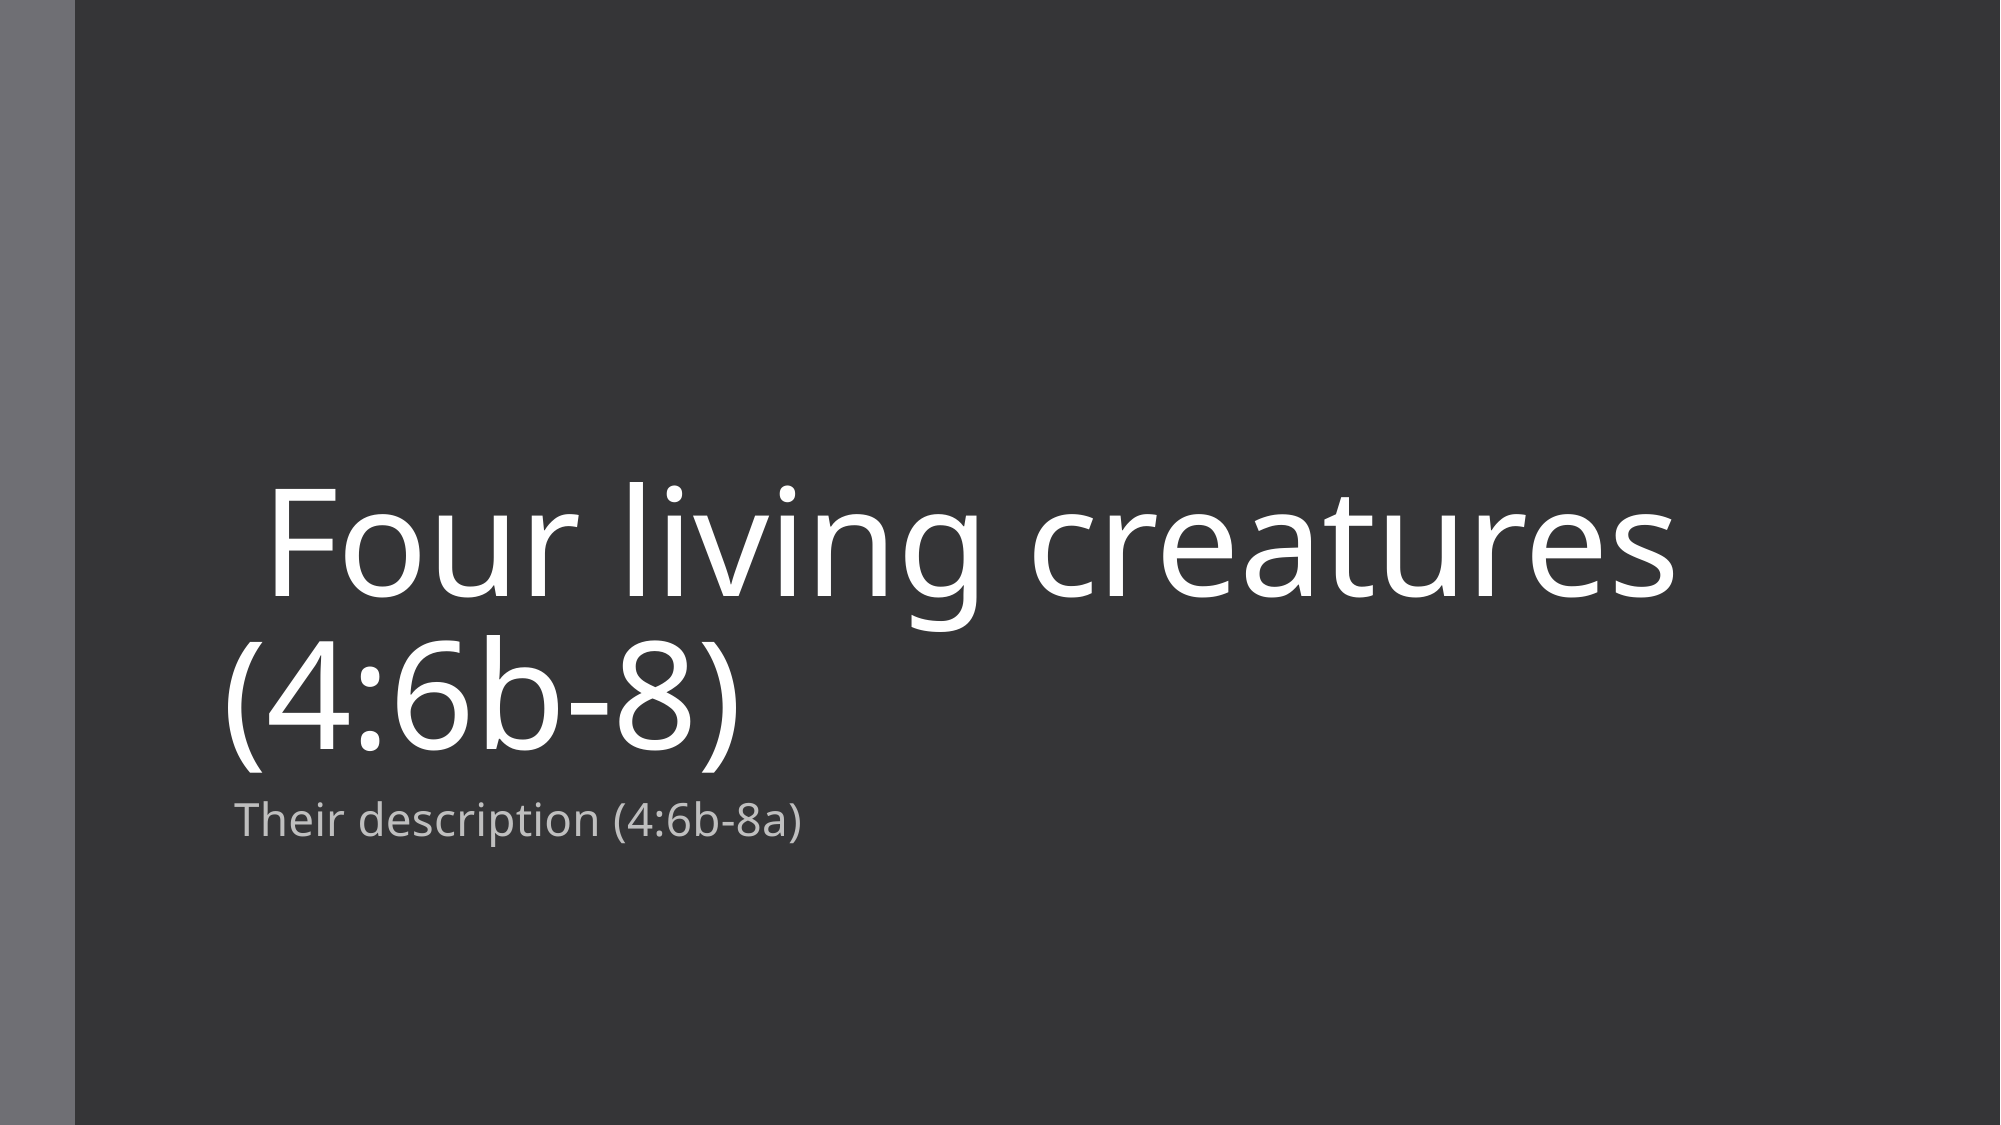

# Four living creatures (4:6b-8)
 Their description (4:6b-8a)